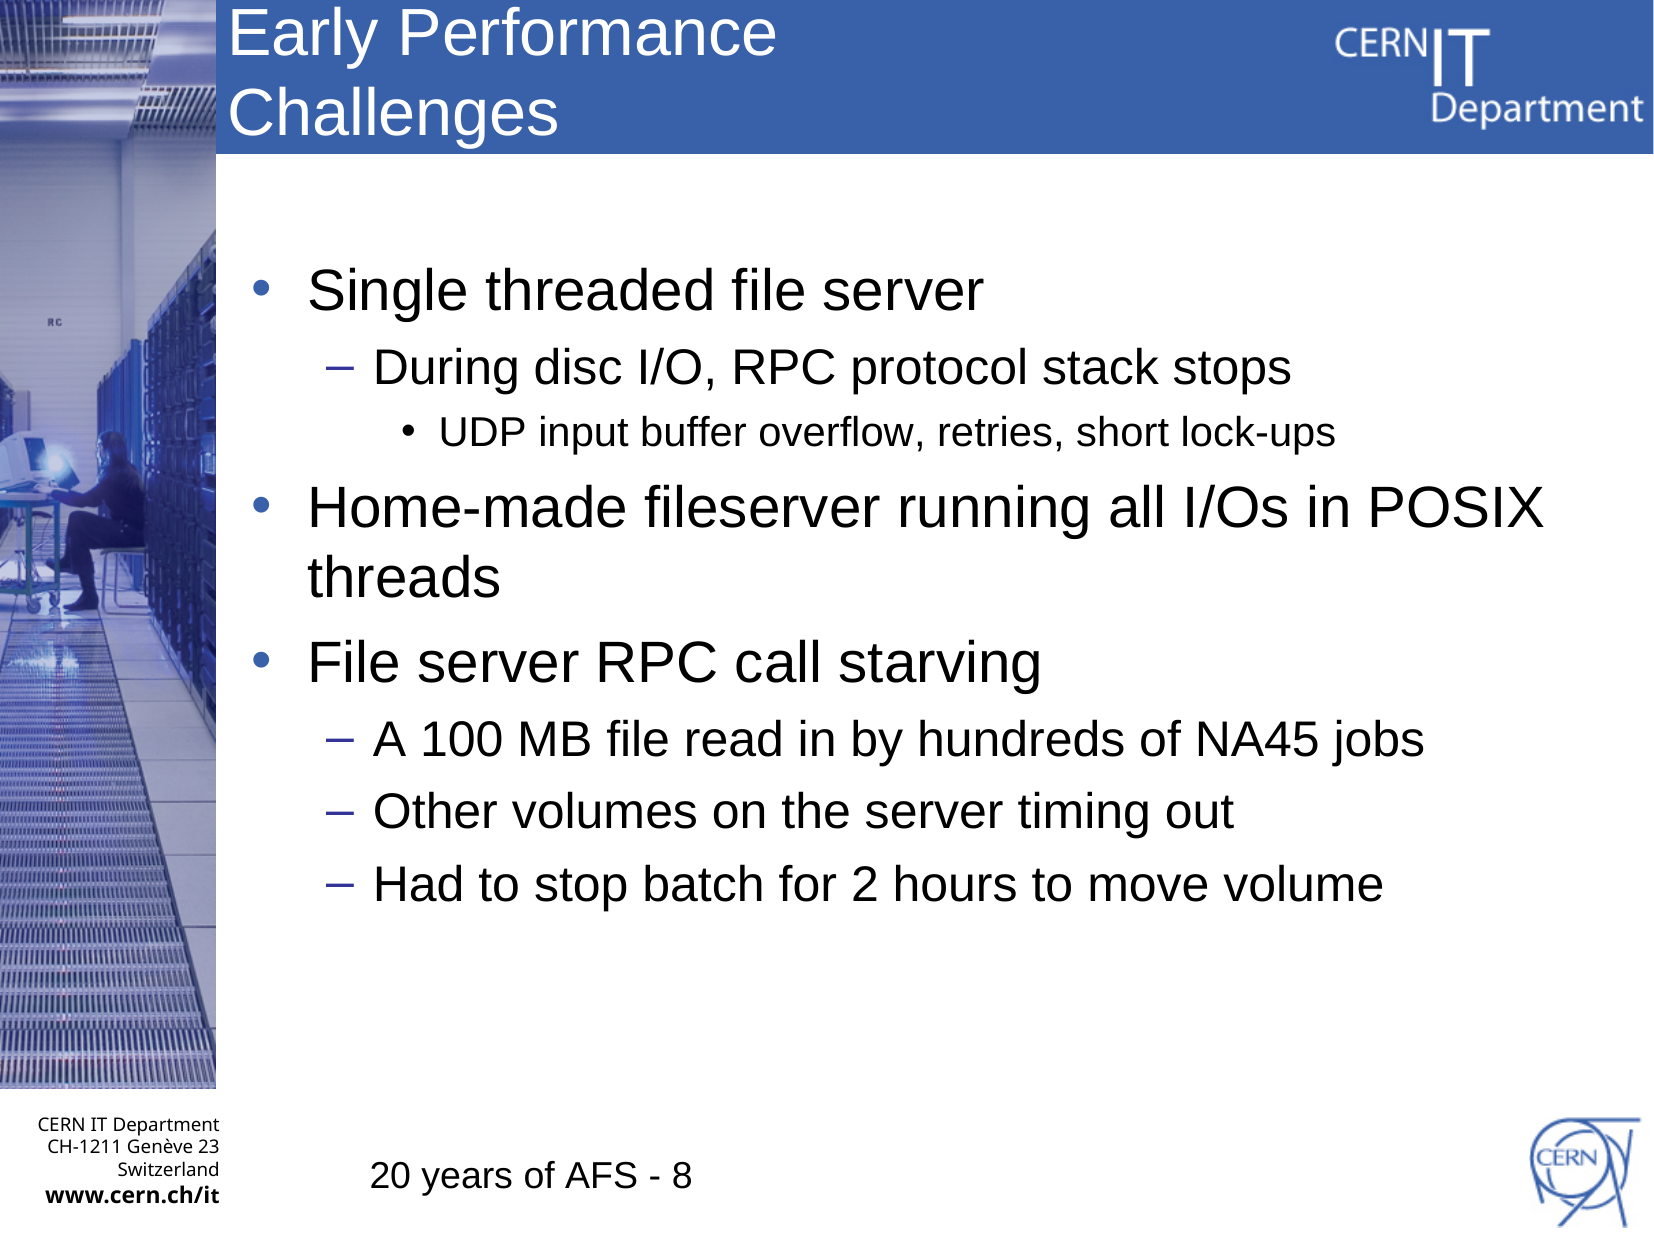

# Early Performance Challenges
Single threaded file server
During disc I/O, RPC protocol stack stops
UDP input buffer overflow, retries, short lock-ups
Home-made fileserver running all I/Os in POSIX threads
File server RPC call starving
A 100 MB file read in by hundreds of NA45 jobs
Other volumes on the server timing out
Had to stop batch for 2 hours to move volume